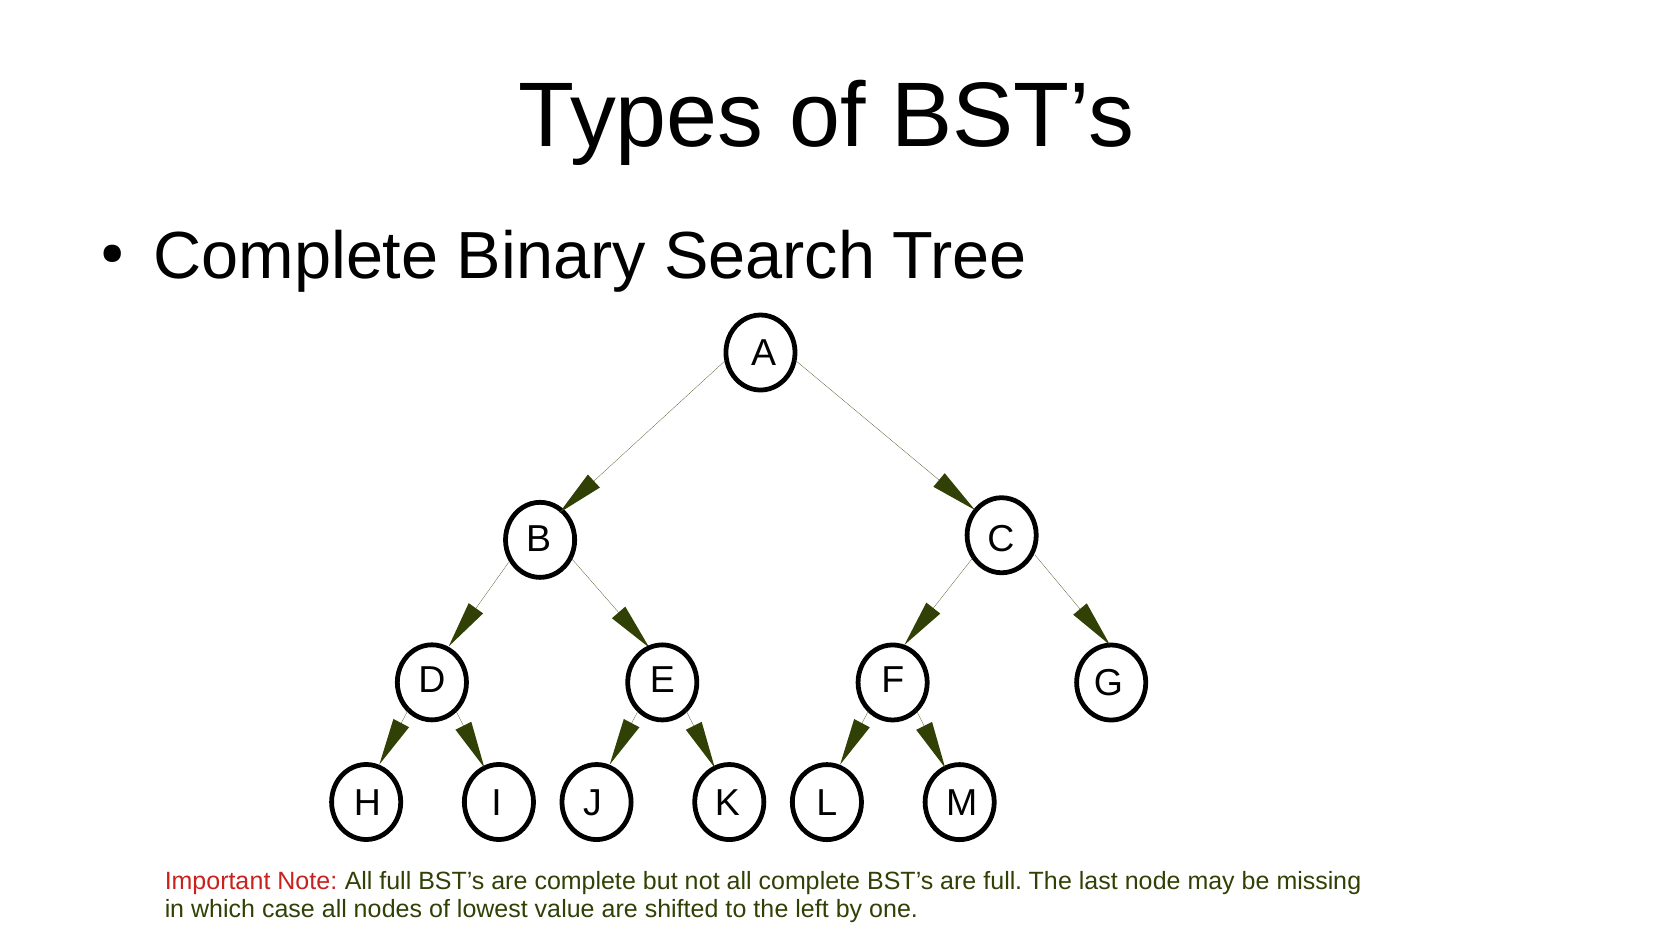

Types of BST’s
# Complete Binary Search Tree
A
B
C
D
F
E
G
H
I
J
K
L
M
Important Note: All full BST’s are complete but not all complete BST’s are full. The last node may be missing in which case all nodes of lowest value are shifted to the left by one.